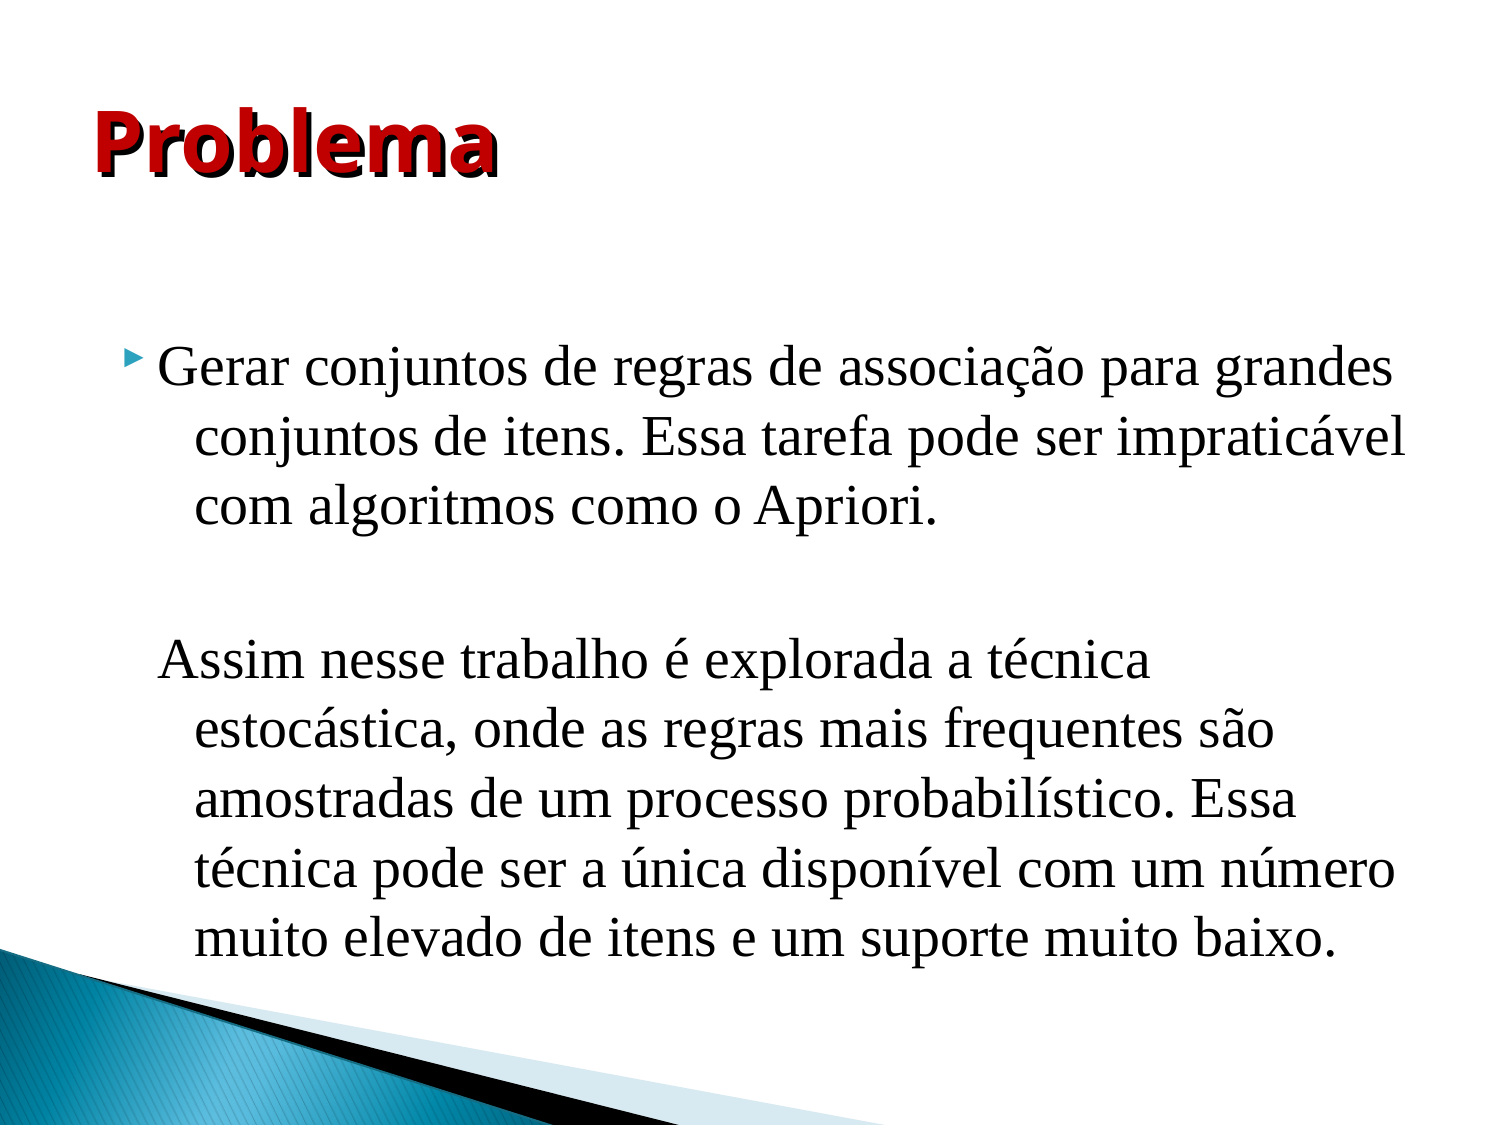

Problema
# Gerar conjuntos de regras de associação para grandes conjuntos de itens. Essa tarefa pode ser impraticável com algoritmos como o Apriori.
Assim nesse trabalho é explorada a técnica estocástica, onde as regras mais frequentes são amostradas de um processo probabilístico. Essa técnica pode ser a única disponível com um número muito elevado de itens e um suporte muito baixo.